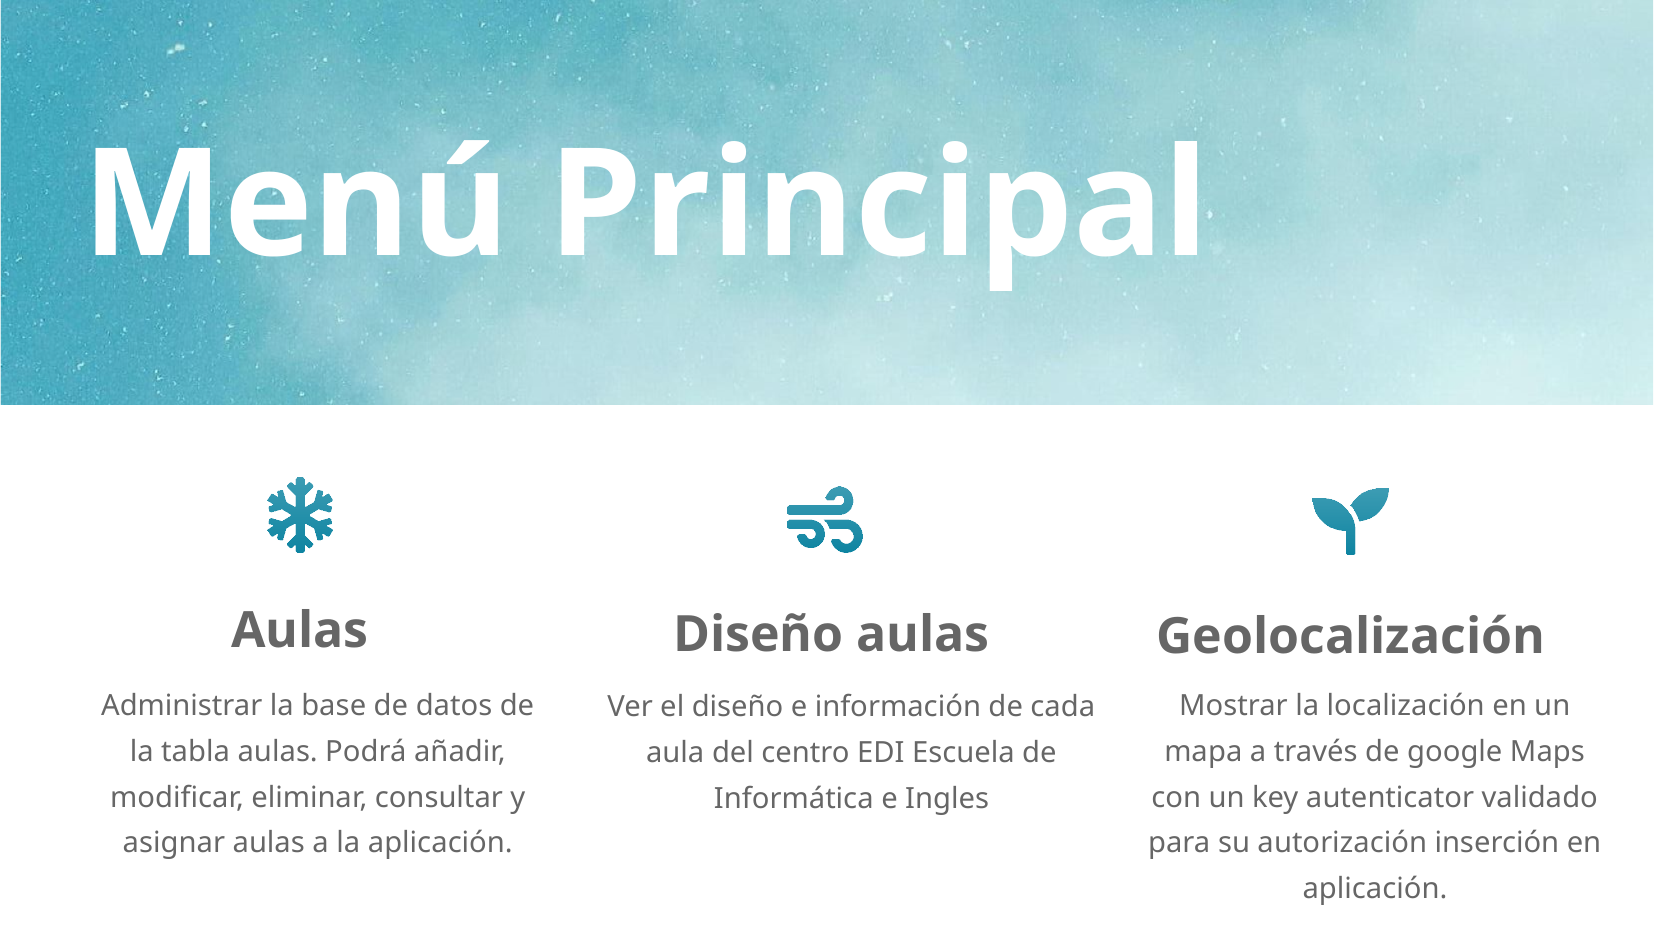

# Menú Principal
Aulas
Diseño aulas
Geolocalización
Administrar la base de datos de la tabla aulas. Podrá añadir, modificar, eliminar, consultar y asignar aulas a la aplicación.
Mostrar la localización en un mapa a través de google Maps con un key autenticator validado para su autorización inserción en aplicación.
Ver el diseño e información de cada aula del centro EDI Escuela de Informática e Ingles